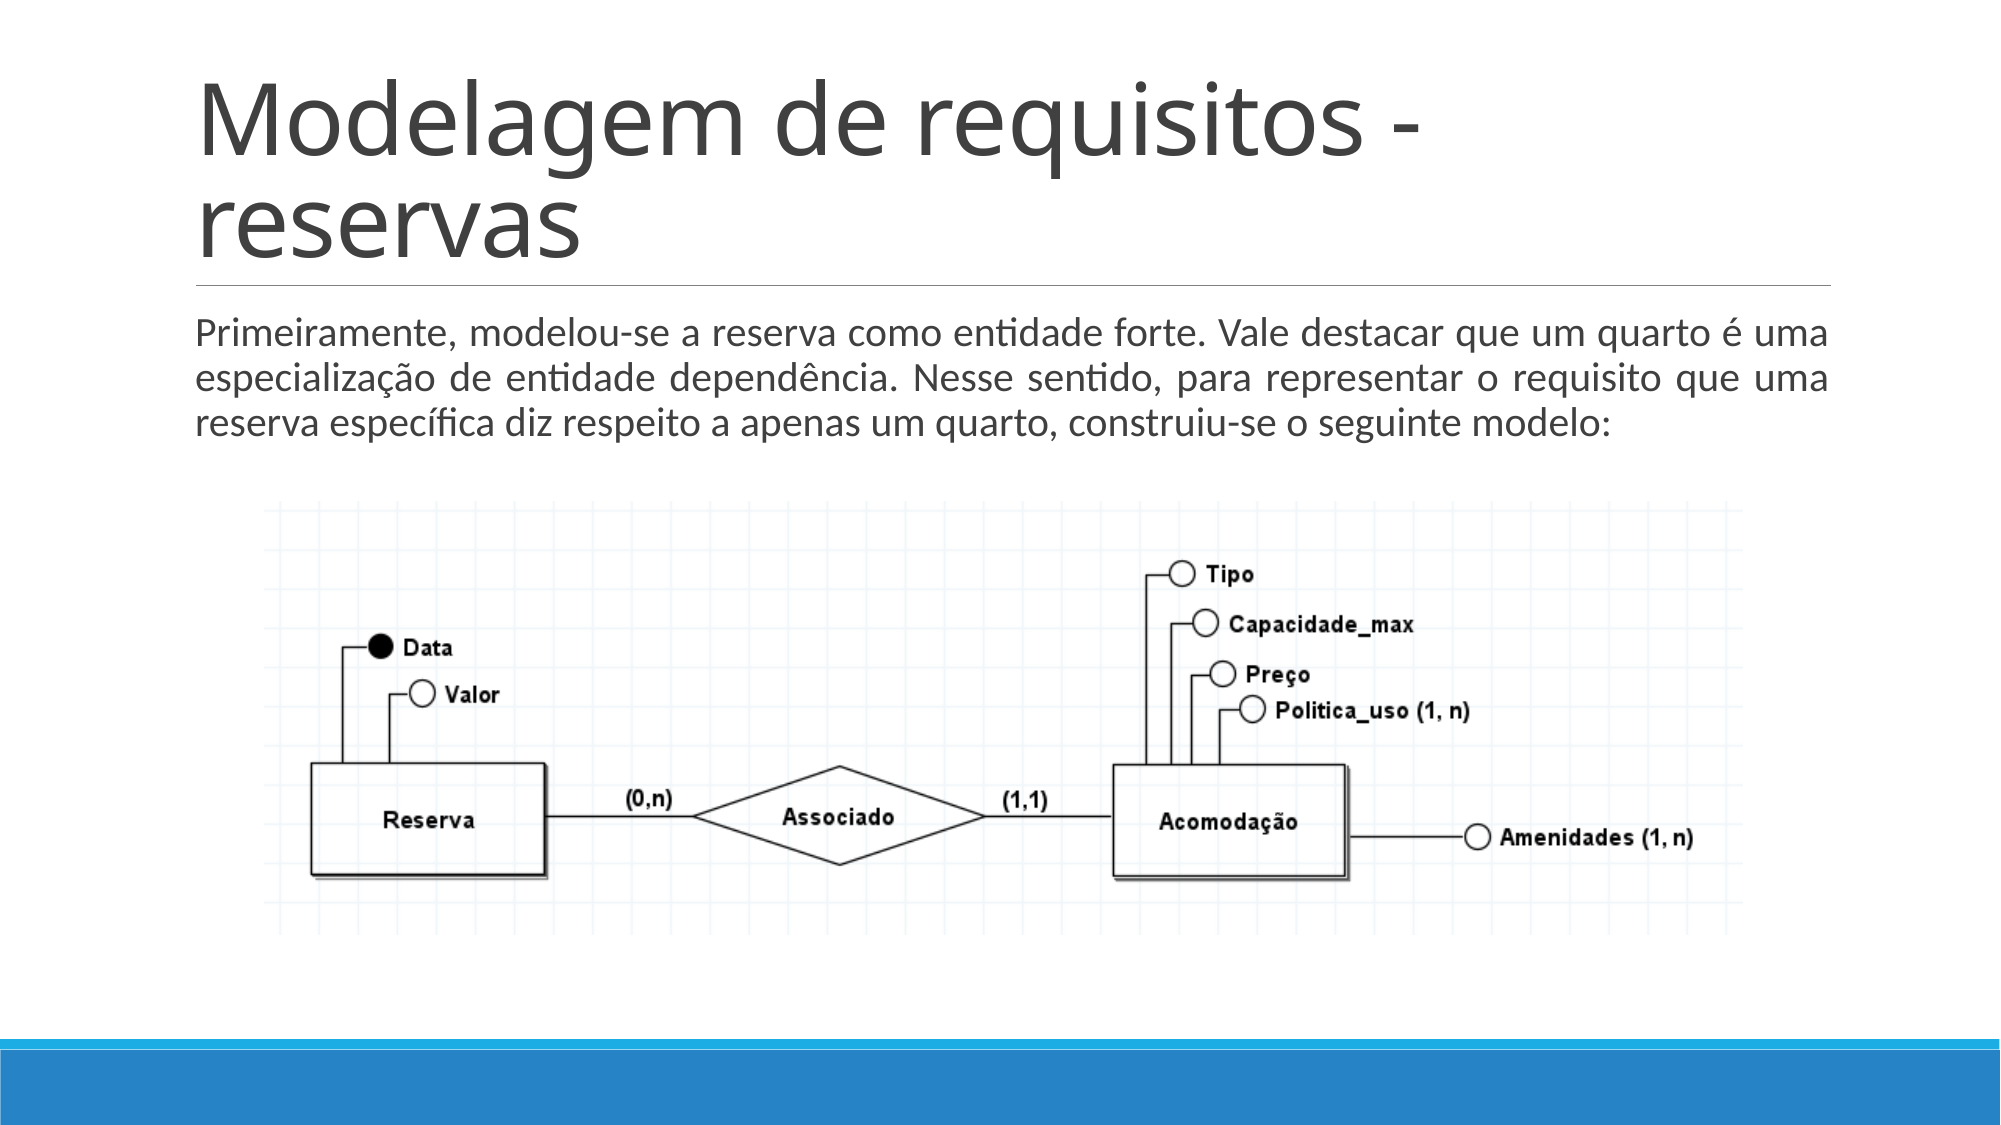

# Modelagem de requisitos - reservas
Primeiramente, modelou-se a reserva como entidade forte. Vale destacar que um quarto é uma especialização de entidade dependência. Nesse sentido, para representar o requisito que uma reserva específica diz respeito a apenas um quarto, construiu-se o seguinte modelo: